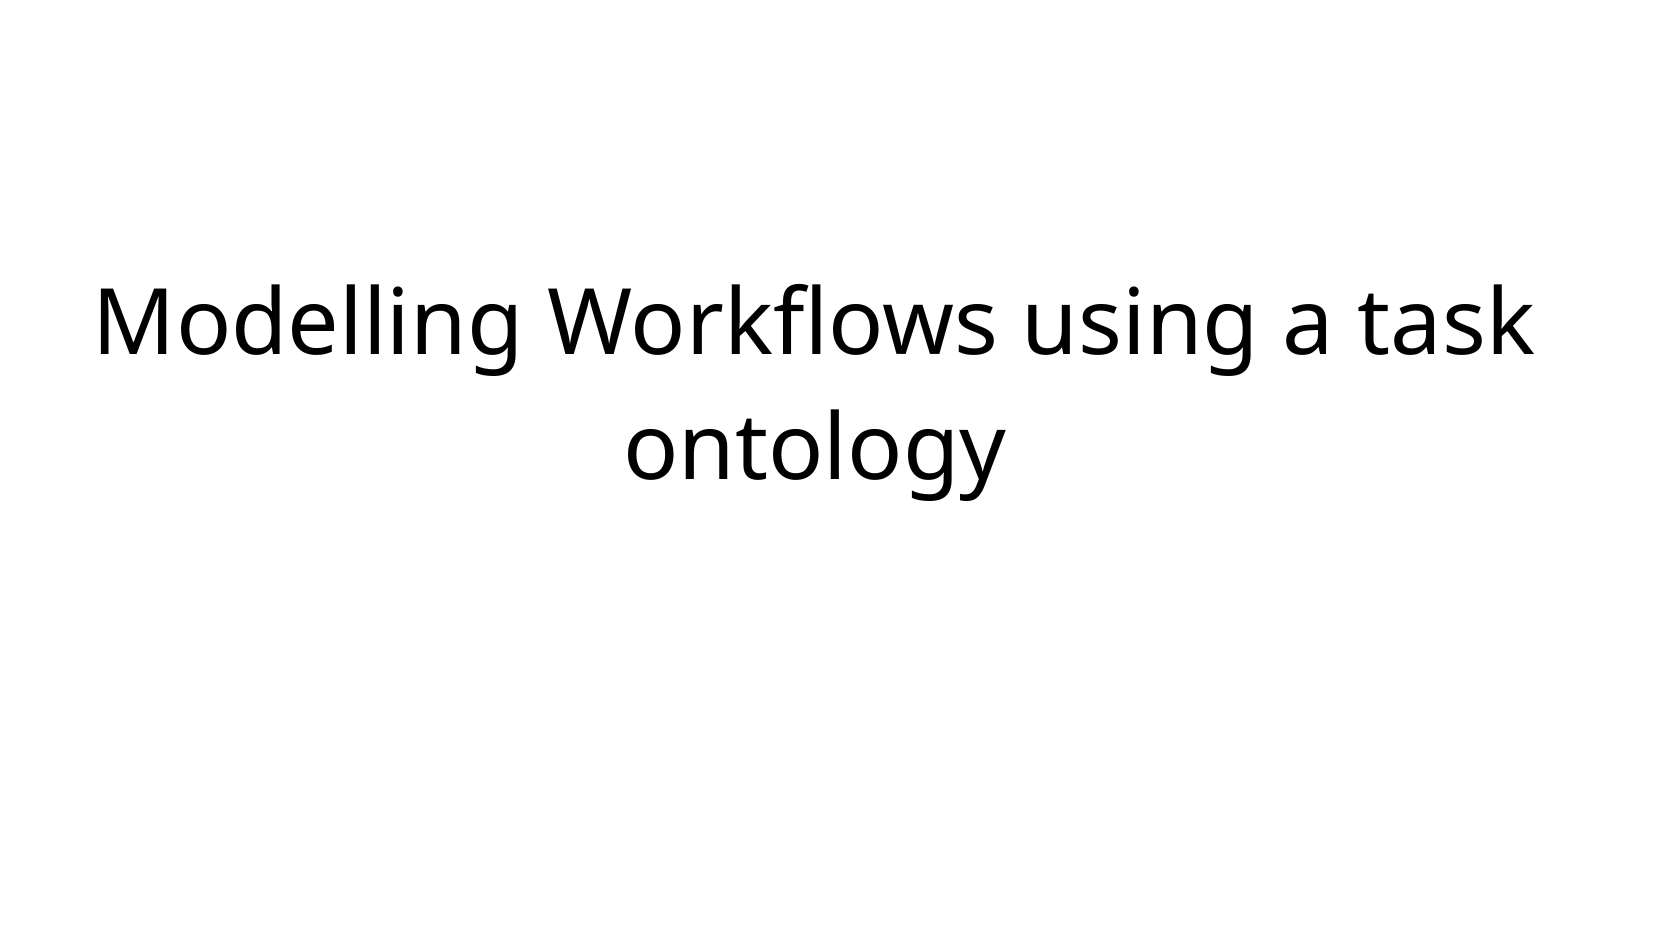

# Modelling Workflows using a task ontology